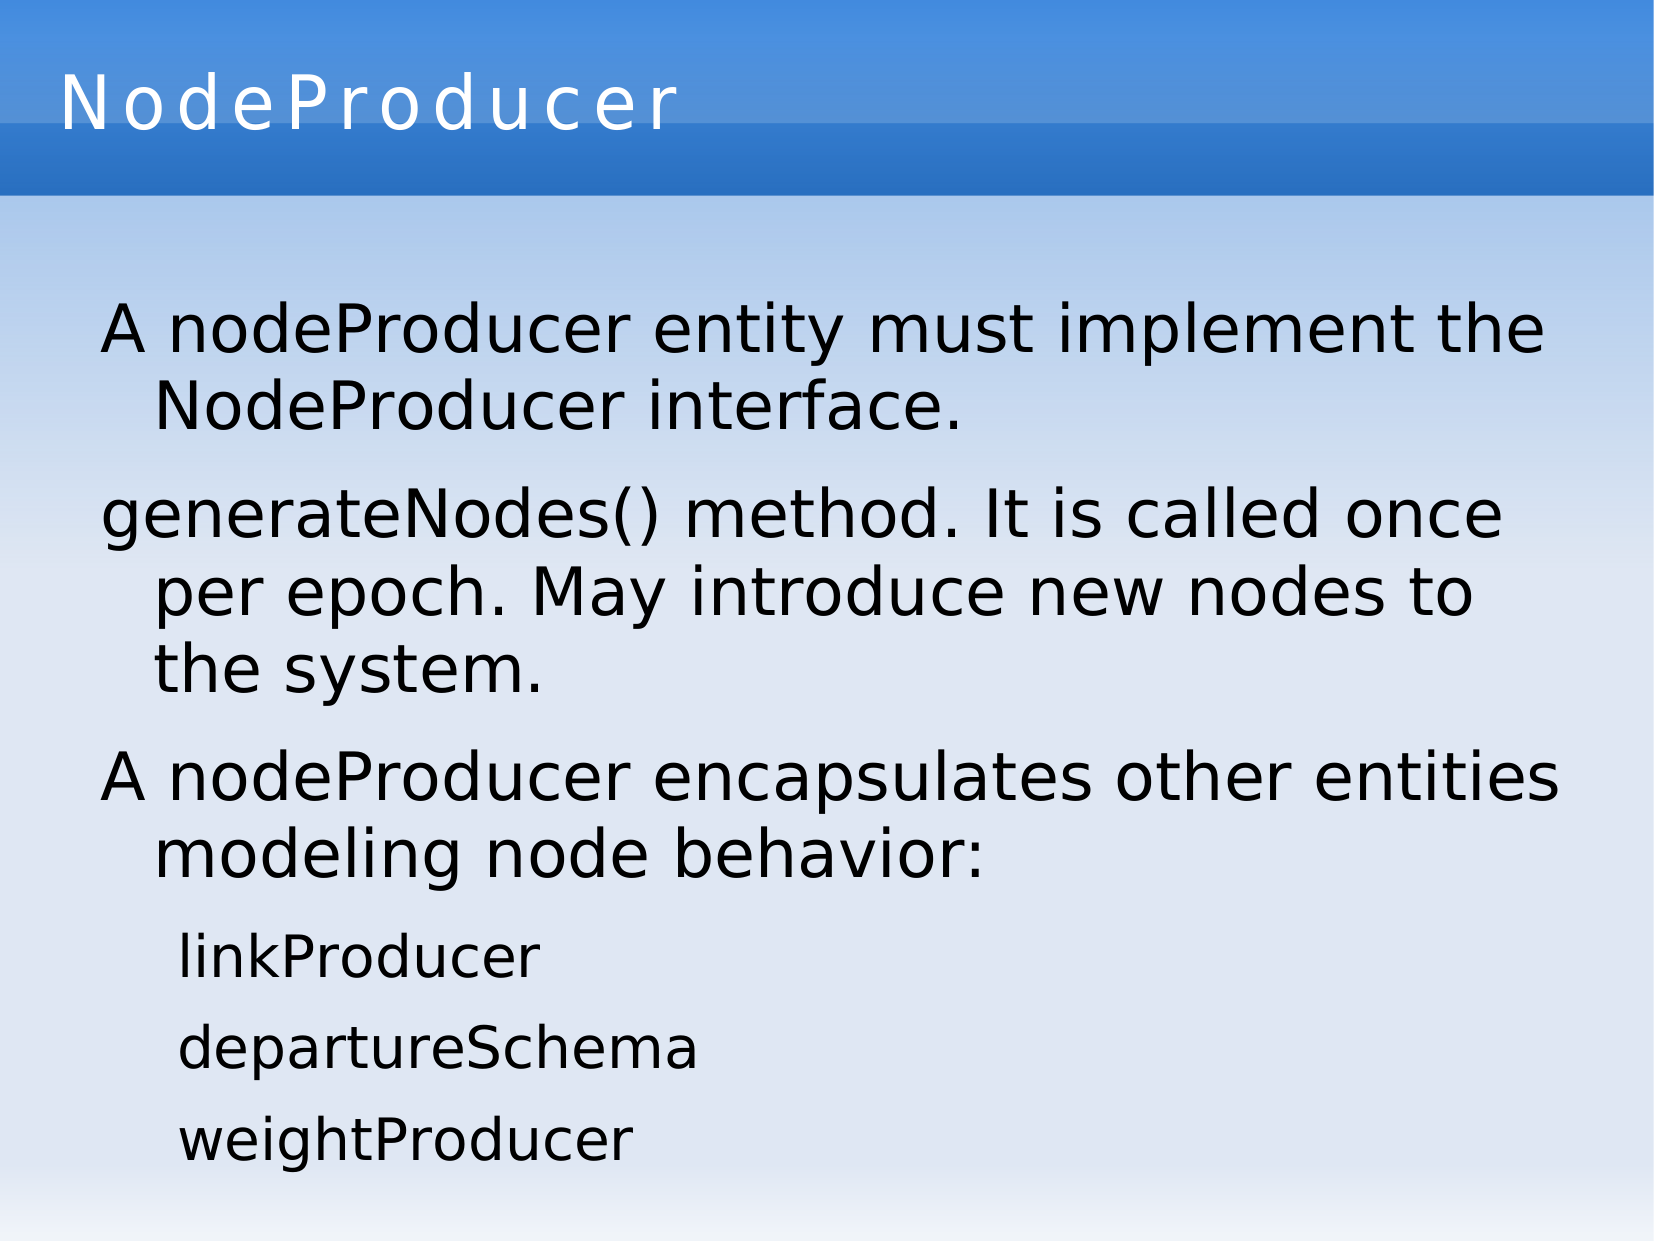

# NodeProducer
A nodeProducer entity must implement the NodeProducer interface.
generateNodes() method. It is called once per epoch. May introduce new nodes to the system.
A nodeProducer encapsulates other entities modeling node behavior:
linkProducer
departureSchema
weightProducer